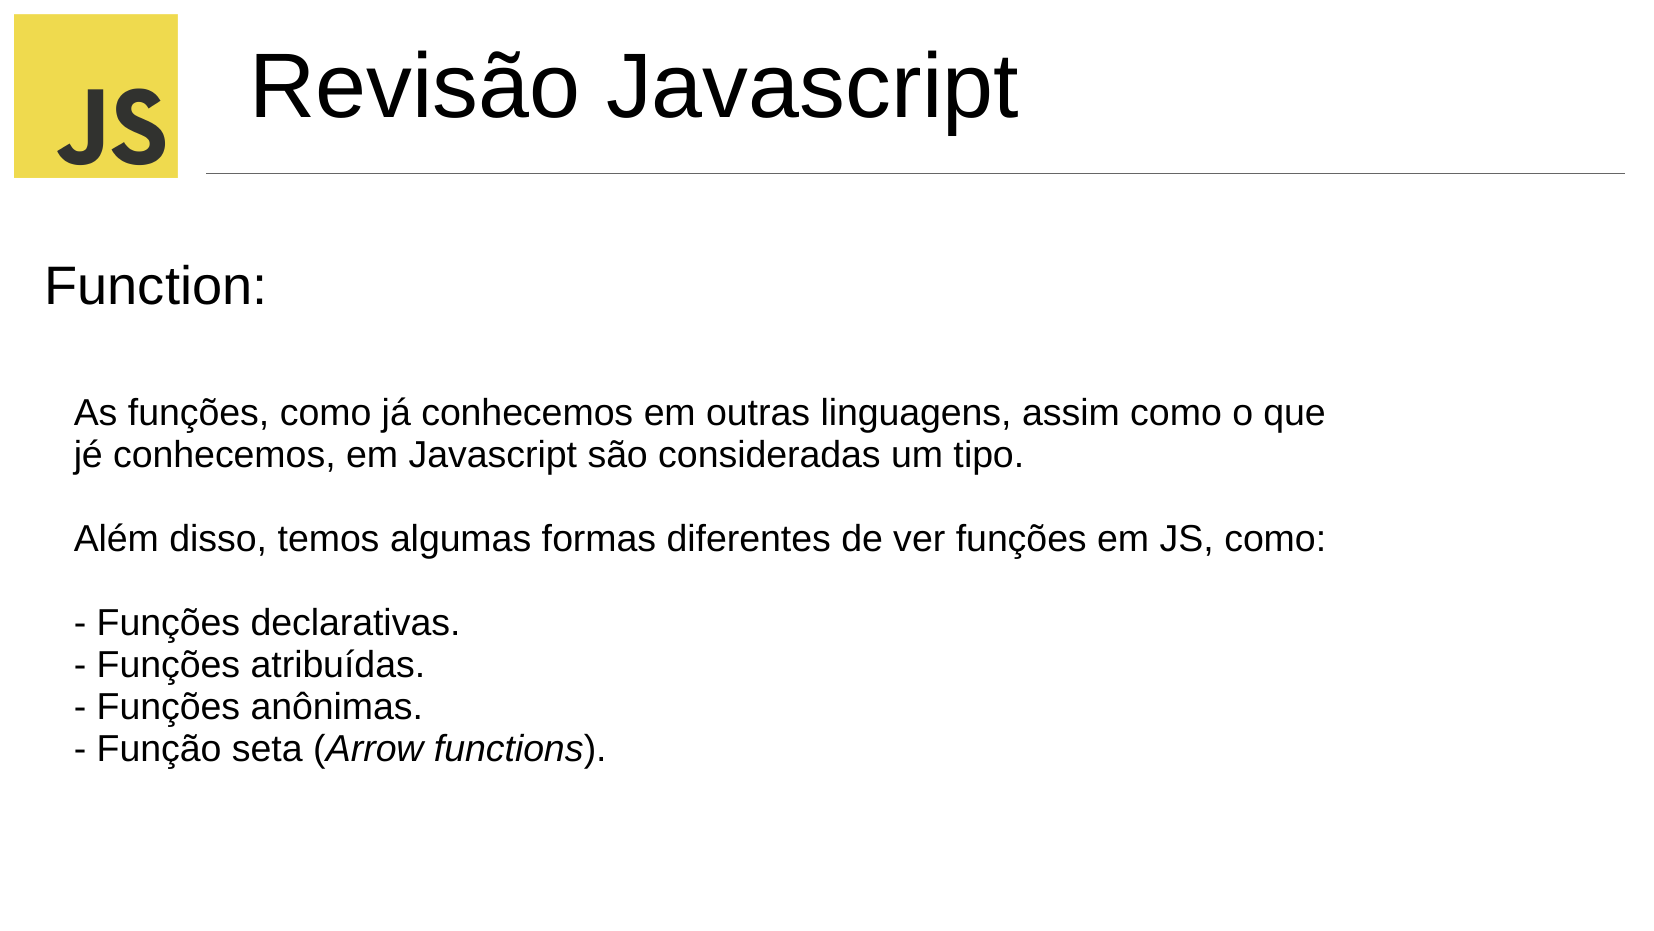

# Revisão Javascript
Function:
As funções, como já conhecemos em outras linguagens, assim como o que jé conhecemos, em Javascript são consideradas um tipo.
Além disso, temos algumas formas diferentes de ver funções em JS, como:
- Funções declarativas.
- Funções atribuídas.
- Funções anônimas.
- Função seta (Arrow functions).